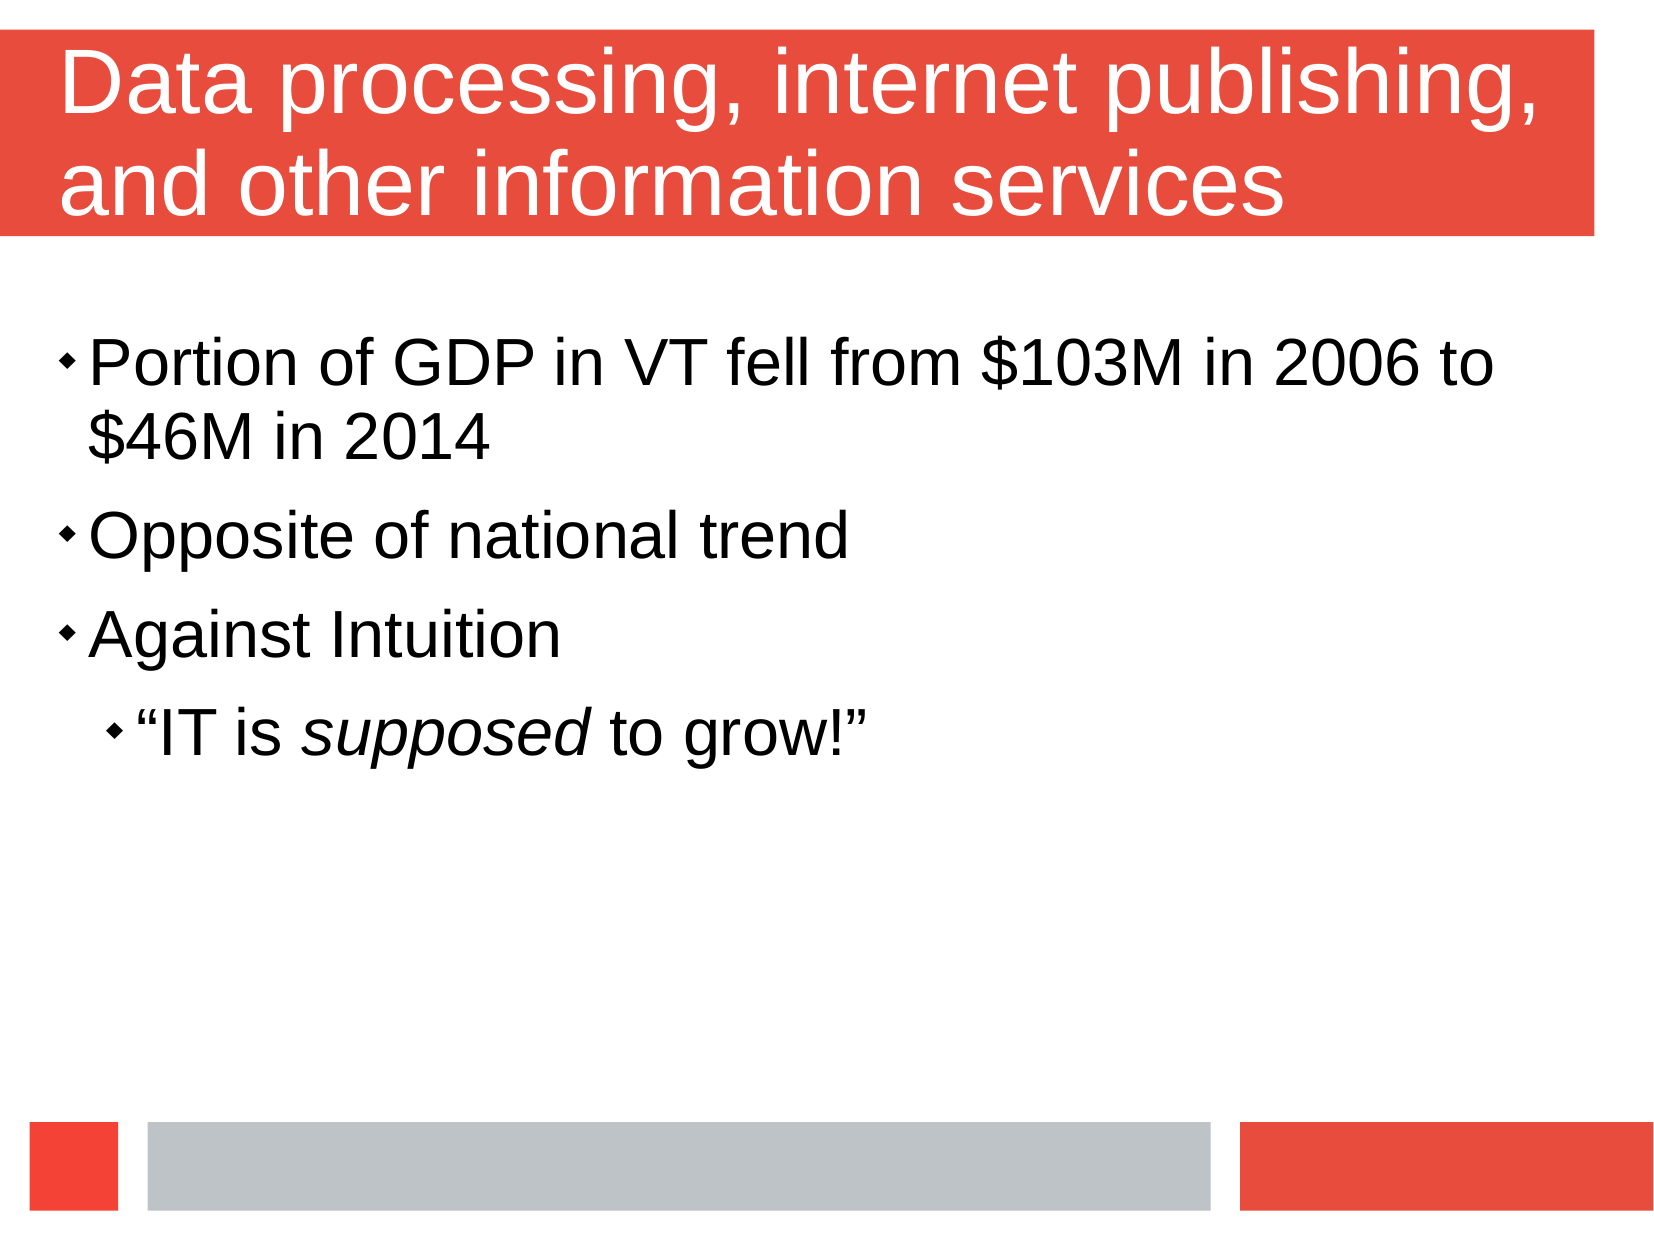

# Data processing, internet publishing, and other information services
Portion of GDP in VT fell from $103M in 2006 to $46M in 2014
Opposite of national trend
Against Intuition
“IT is supposed to grow!”